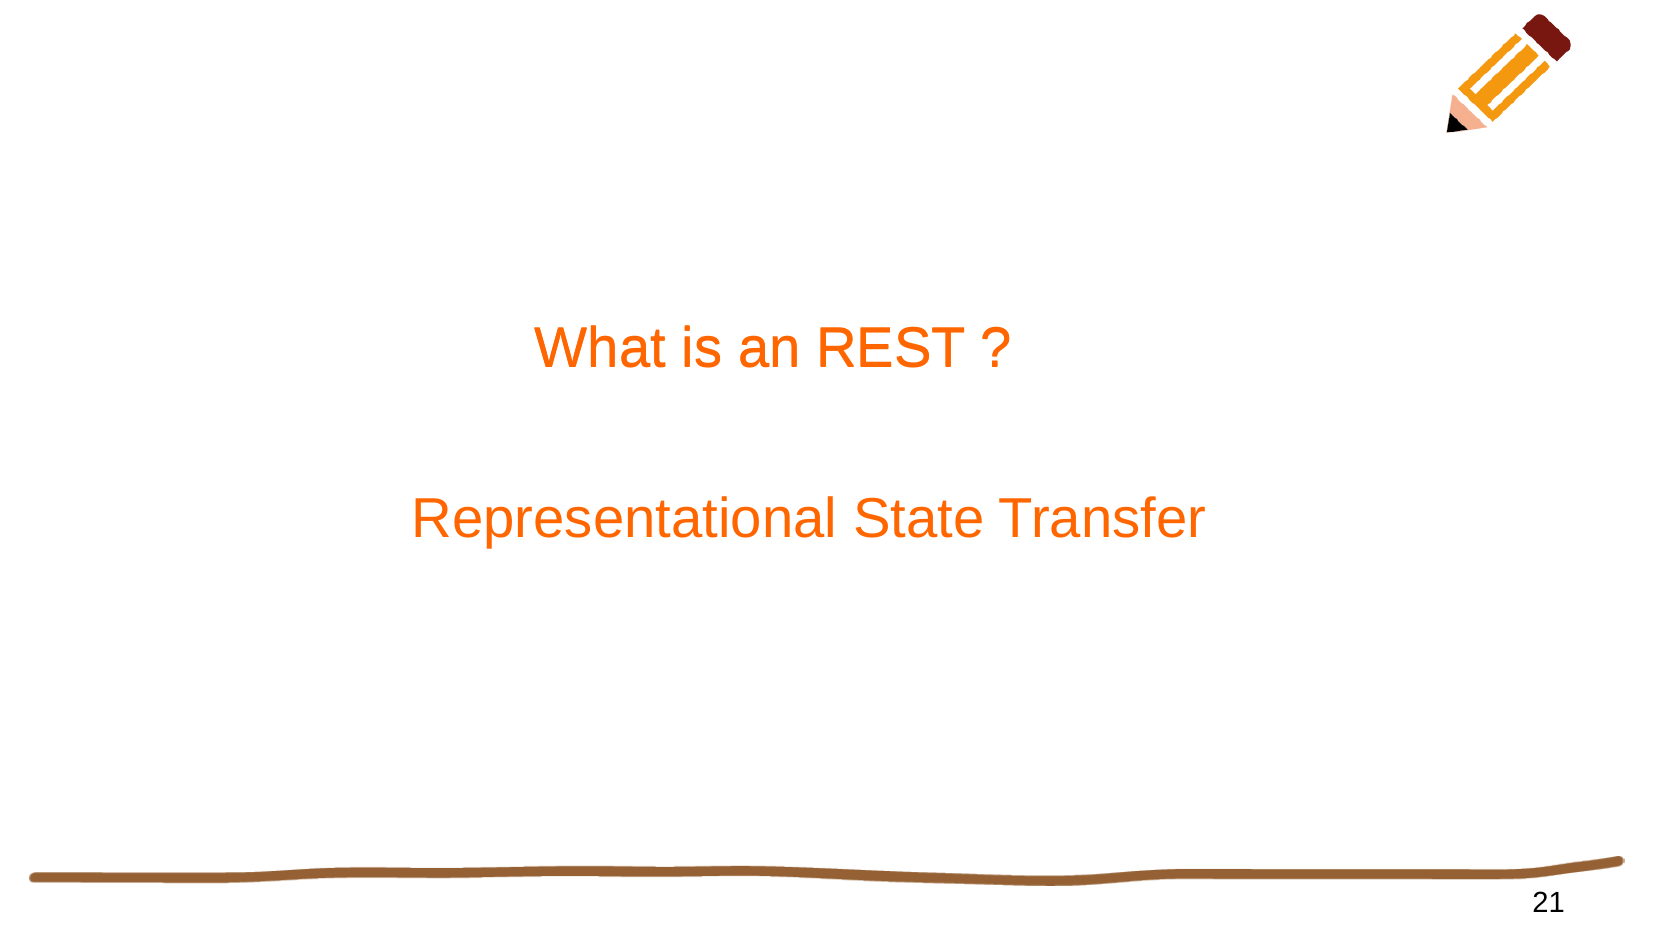

# What is an REST ?
What is an REST ?
Representational State Transfer
21